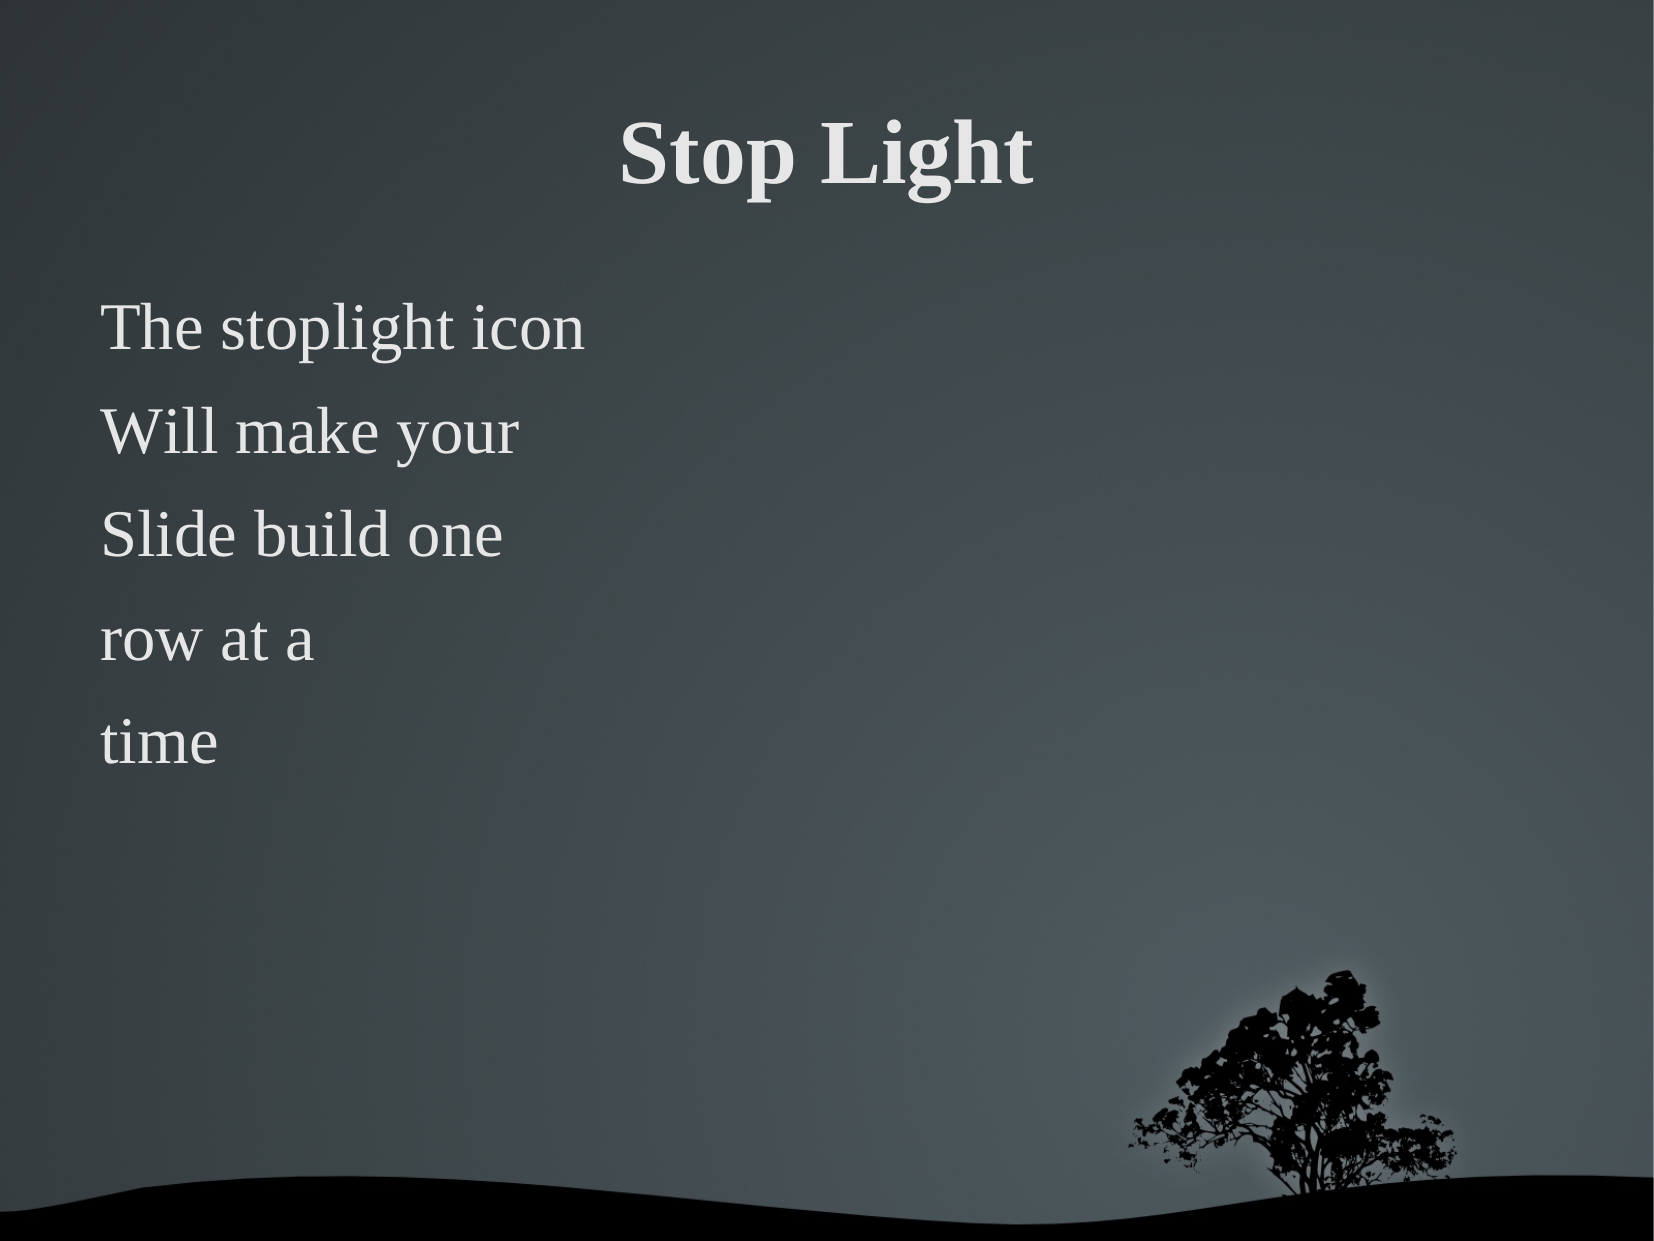

# Stop Light
The stoplight icon
Will make your
Slide build one
row at a
time